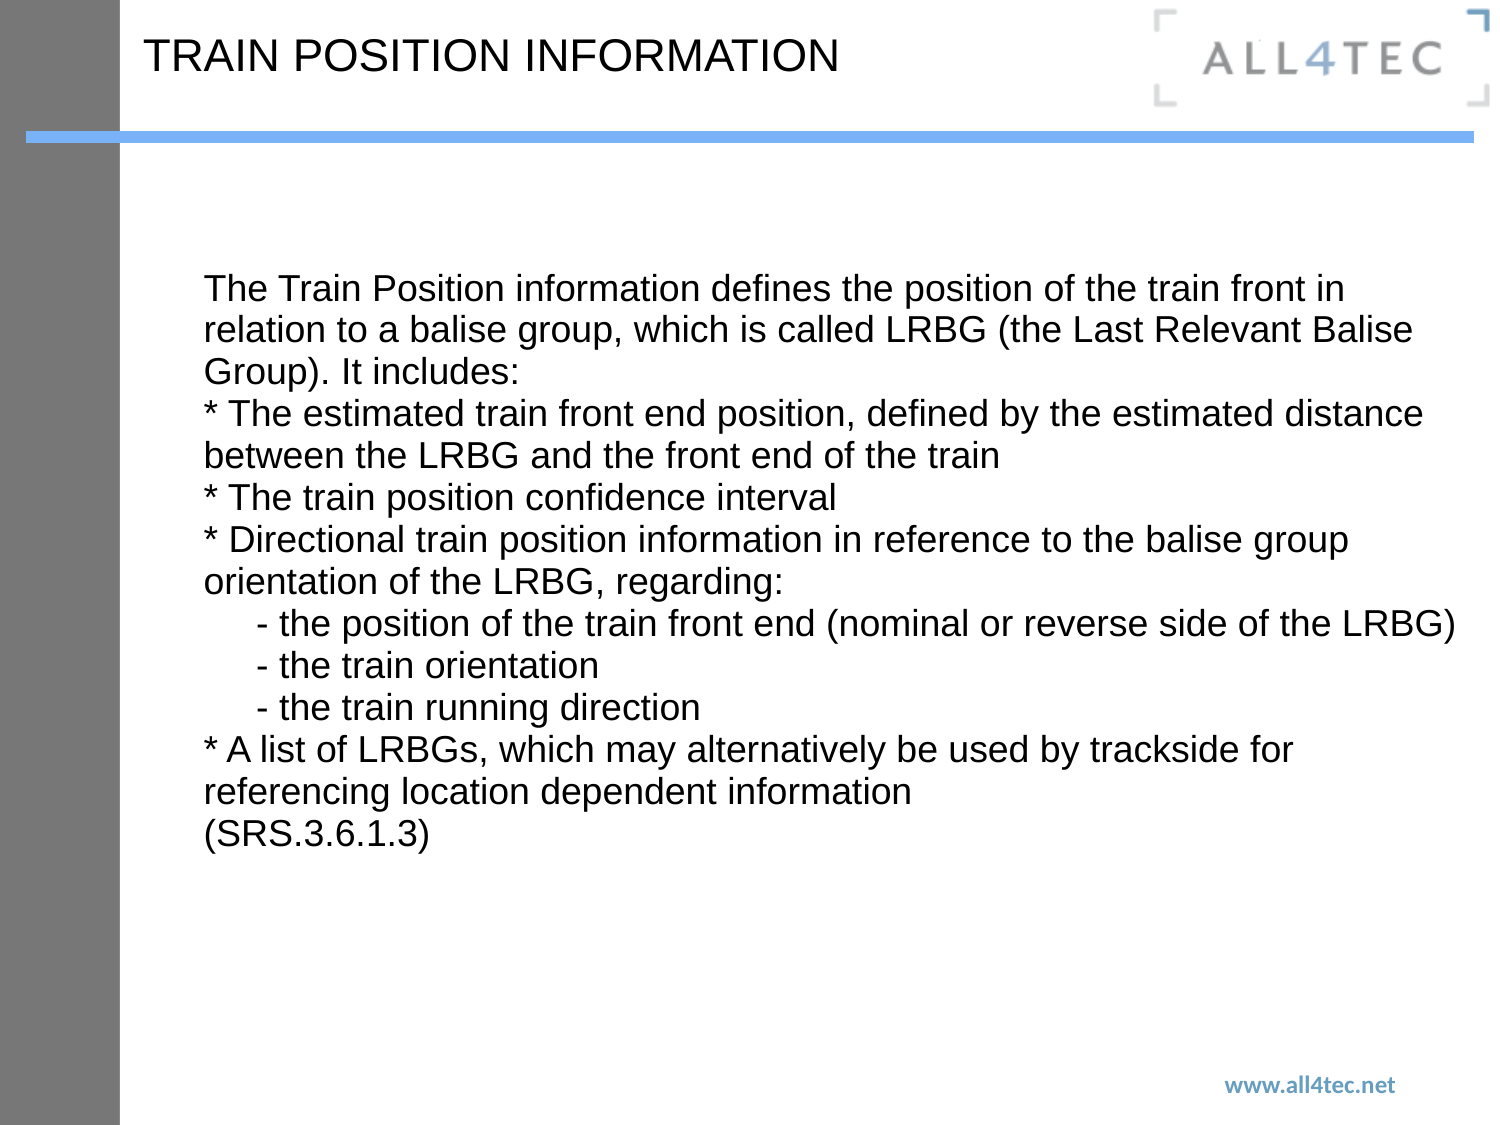

# TRAIN POSITION INFORMATION
The Train Position information defines the position of the train front in relation to a balise group, which is called LRBG (the Last Relevant Balise Group). It includes:
* The estimated train front end position, defined by the estimated distance between the LRBG and the front end of the train
* The train position confidence interval
* Directional train position information in reference to the balise group orientation of the LRBG, regarding:
 - the position of the train front end (nominal or reverse side of the LRBG)
 - the train orientation
 - the train running direction
* A list of LRBGs, which may alternatively be used by trackside for referencing location dependent information
(SRS.3.6.1.3)